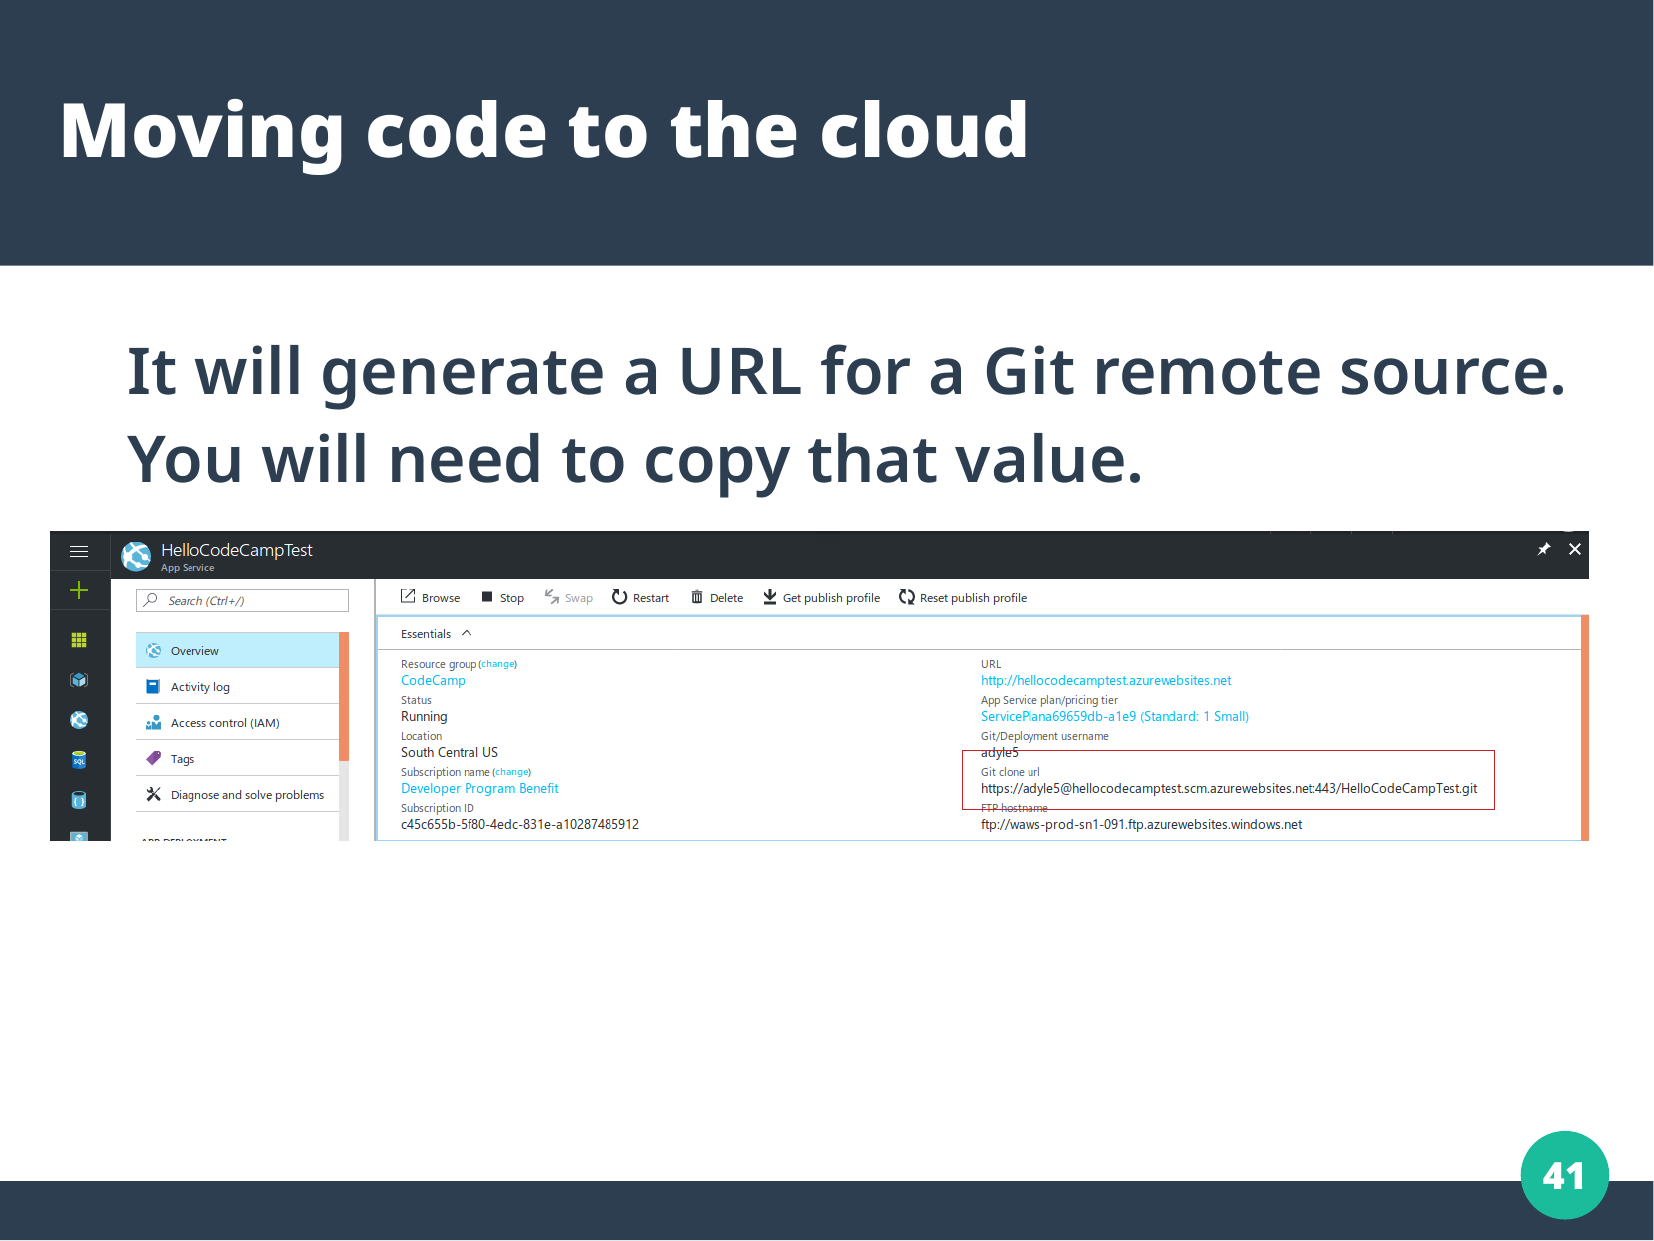

# Moving code to the cloud
It will generate a URL for a Git remote source. You will need to copy that value.
41